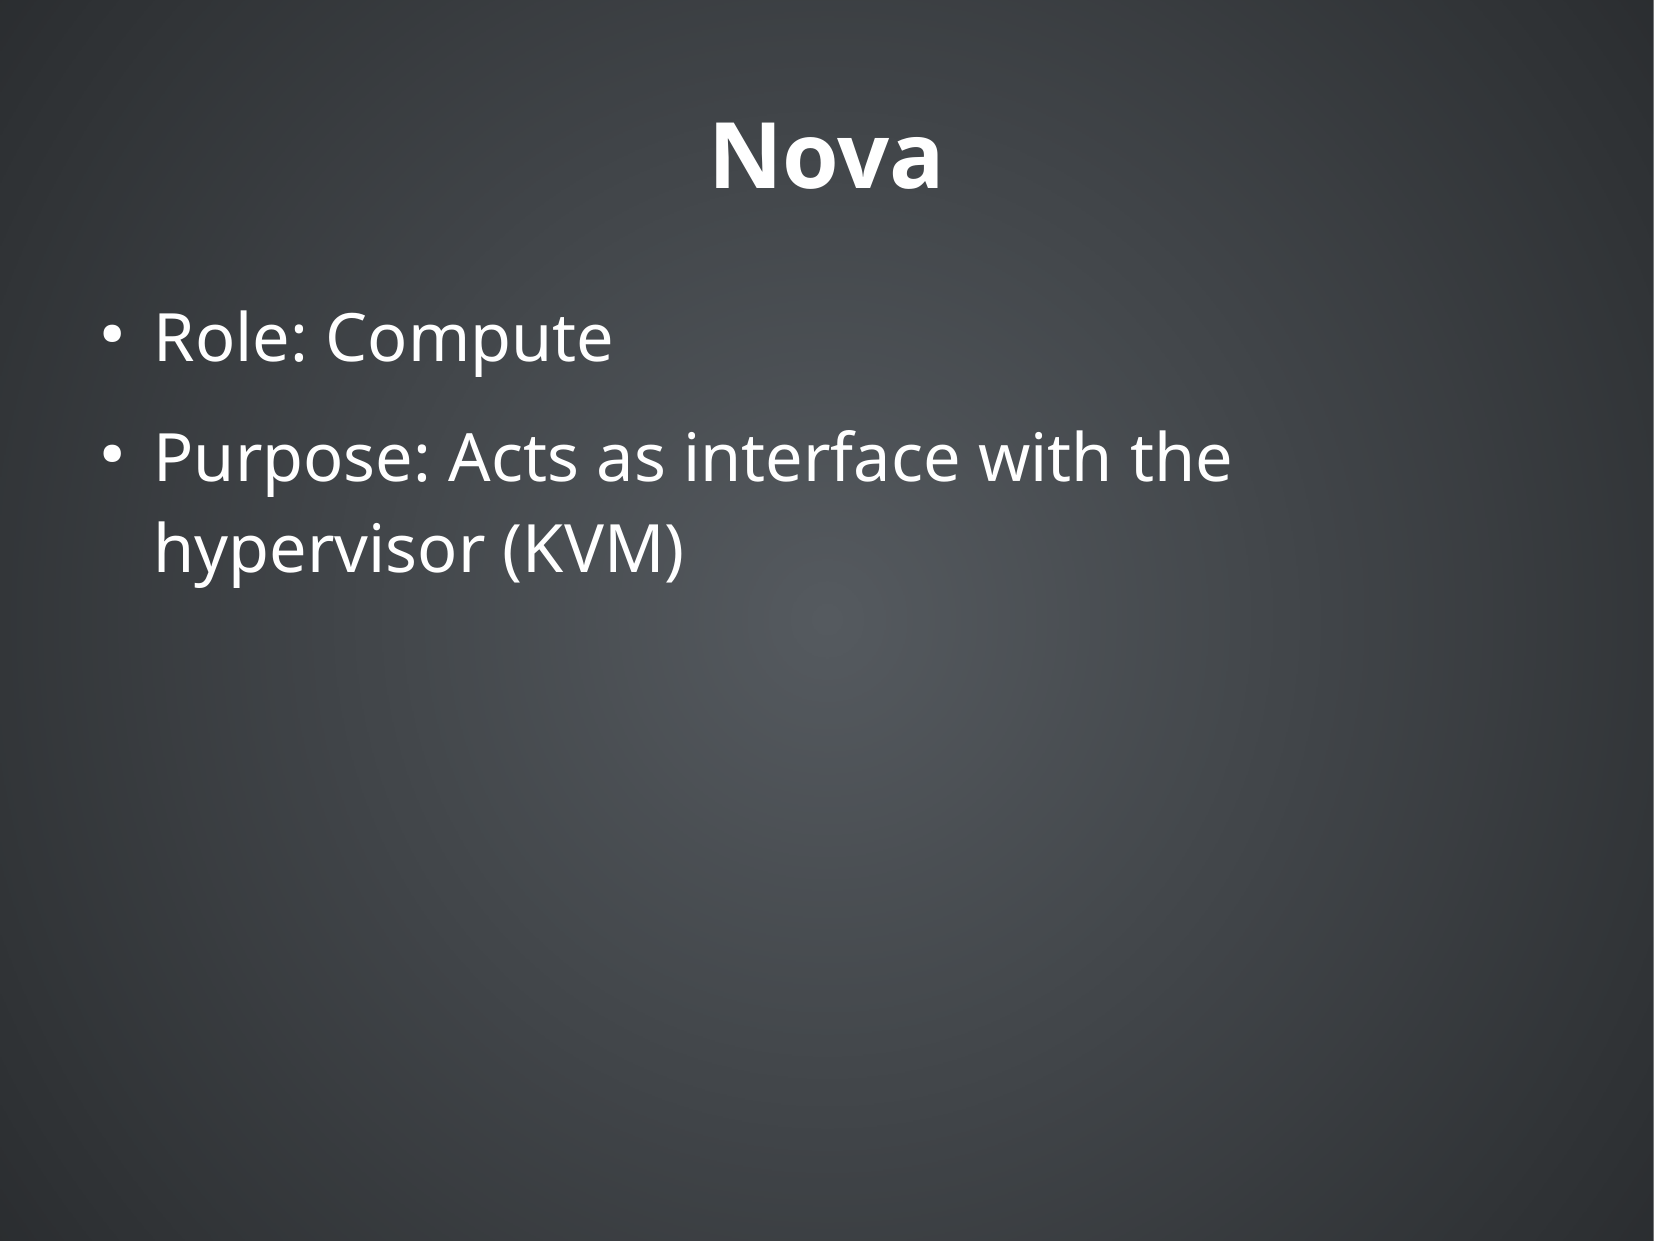

# Nova
Role: Compute
Purpose: Acts as interface with the hypervisor (KVM)